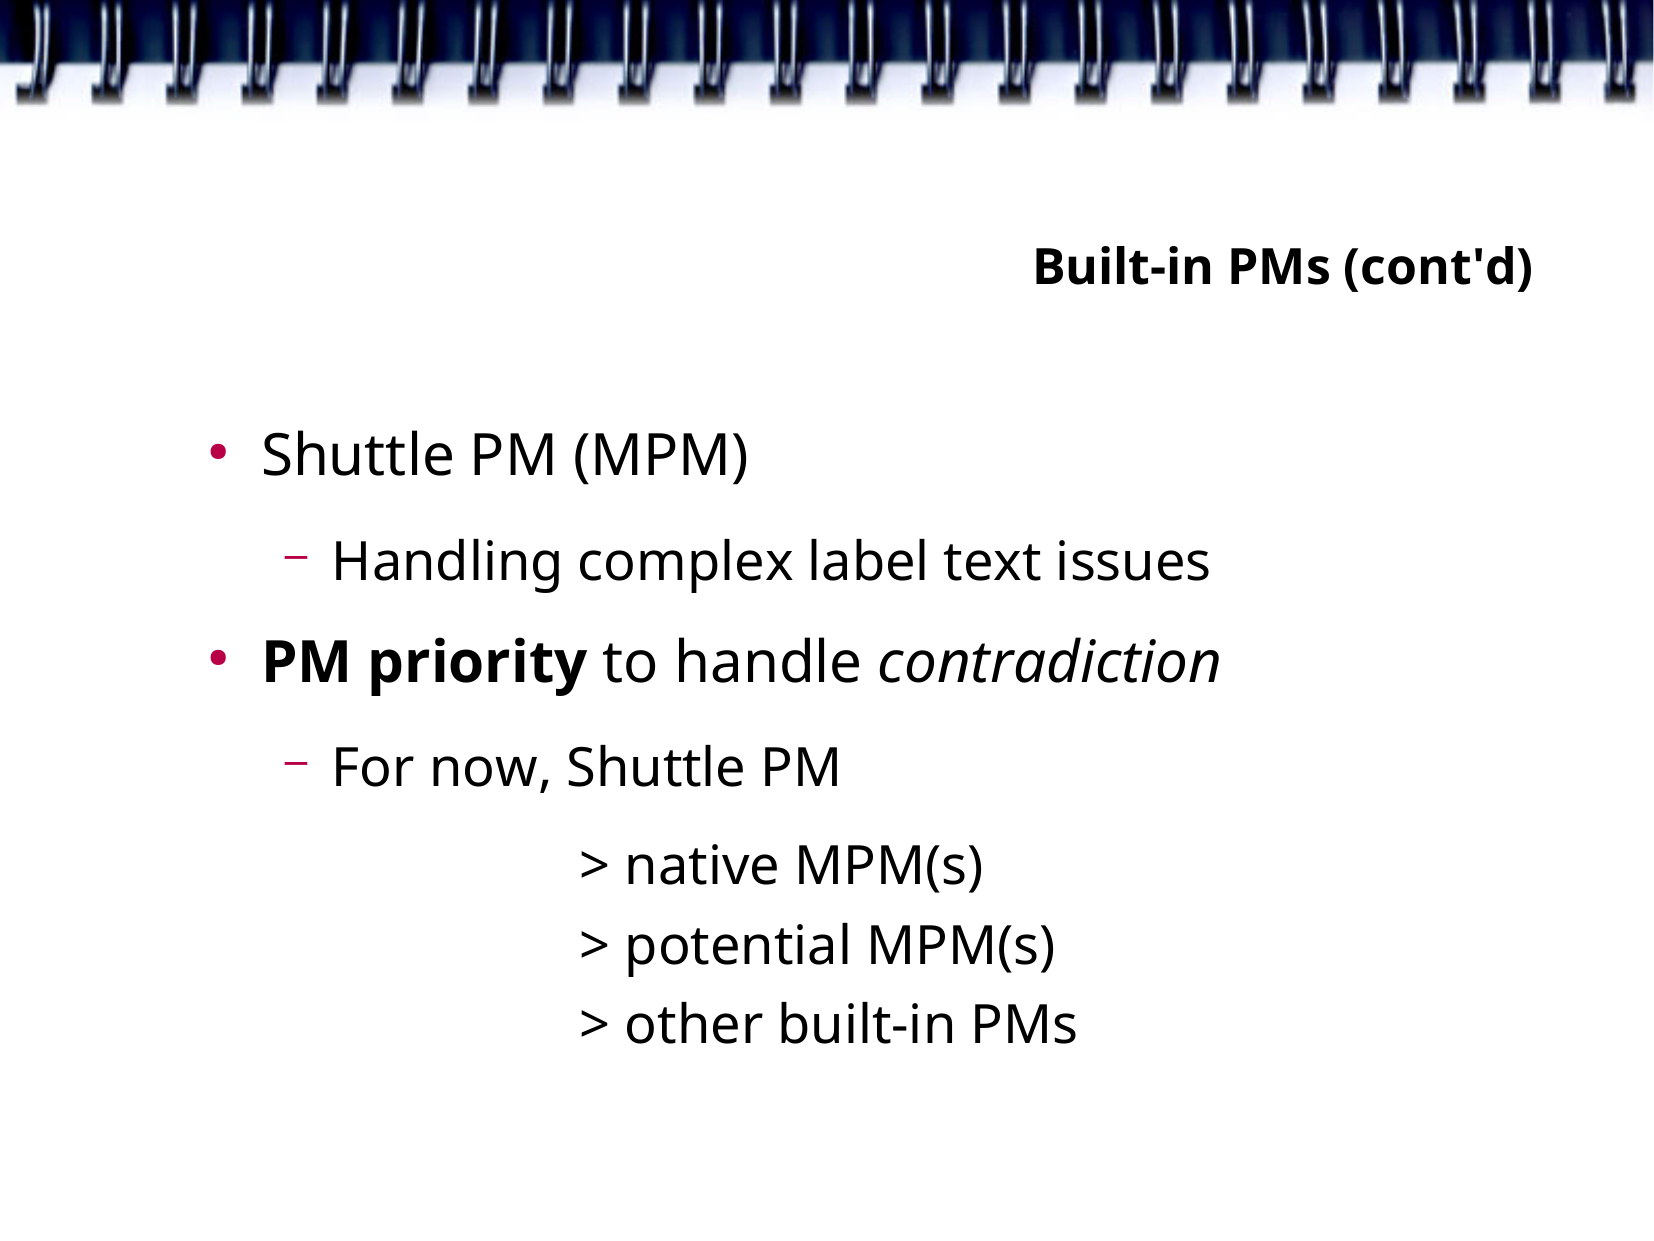

# Built-in PMs (cont'd)
Shuttle PM (MPM)
Handling complex label text issues
PM priority to handle contradiction
For now, Shuttle PM
> native MPM(s)
> potential MPM(s)
> other built-in PMs